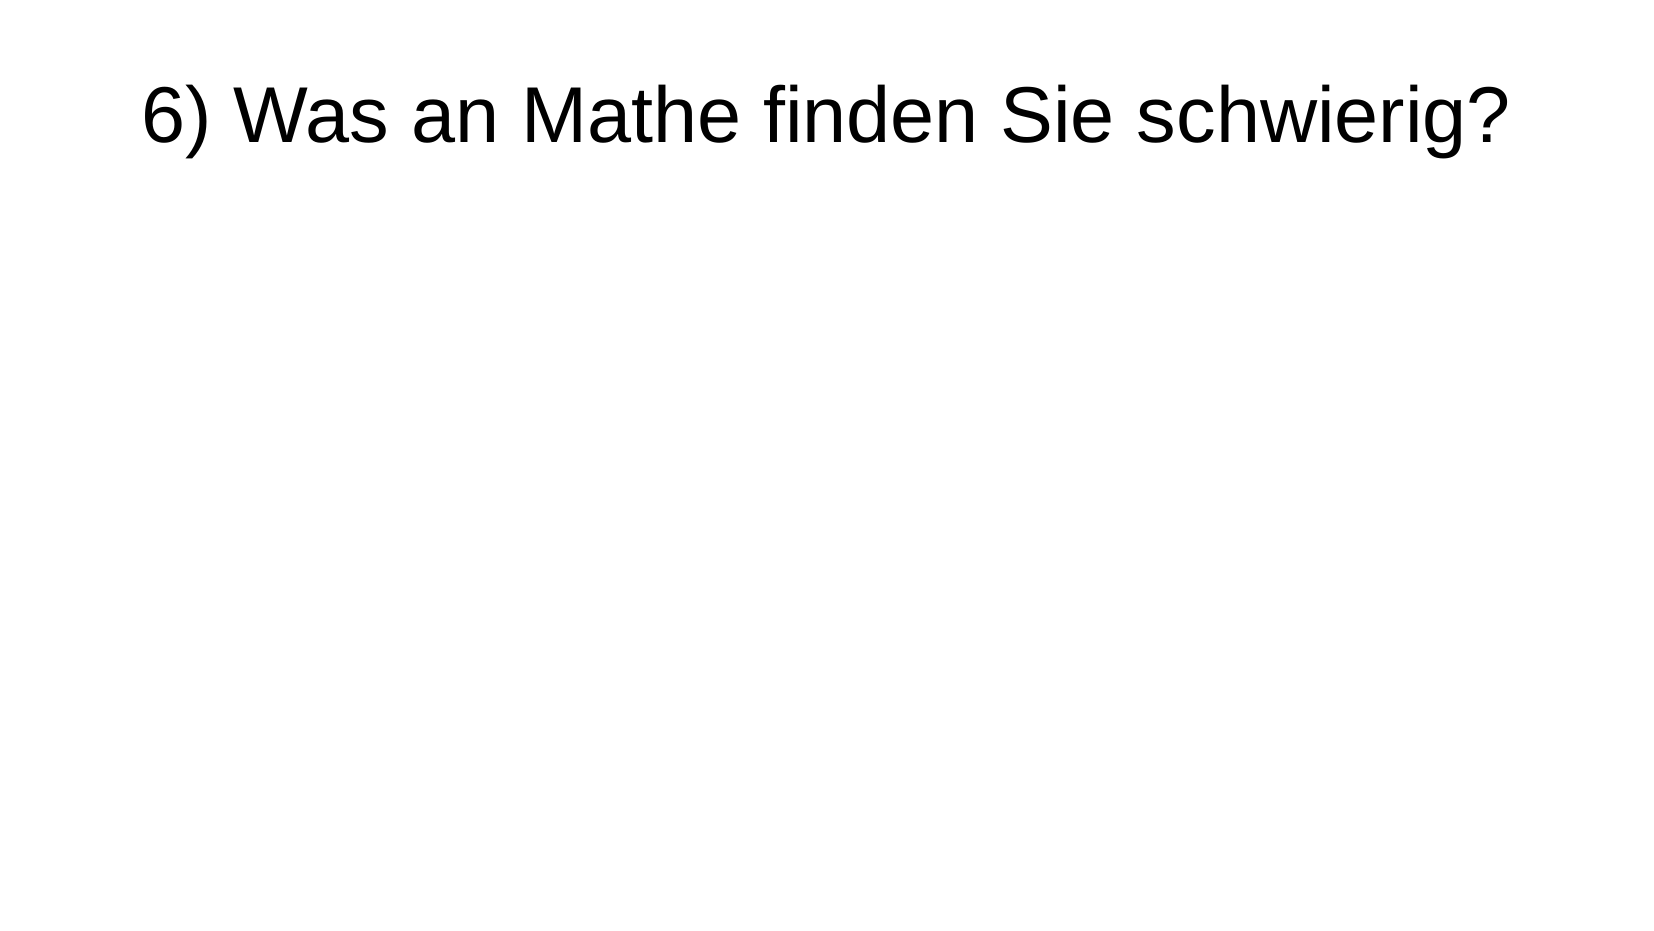

# 6) Was an Mathe finden Sie schwierig?